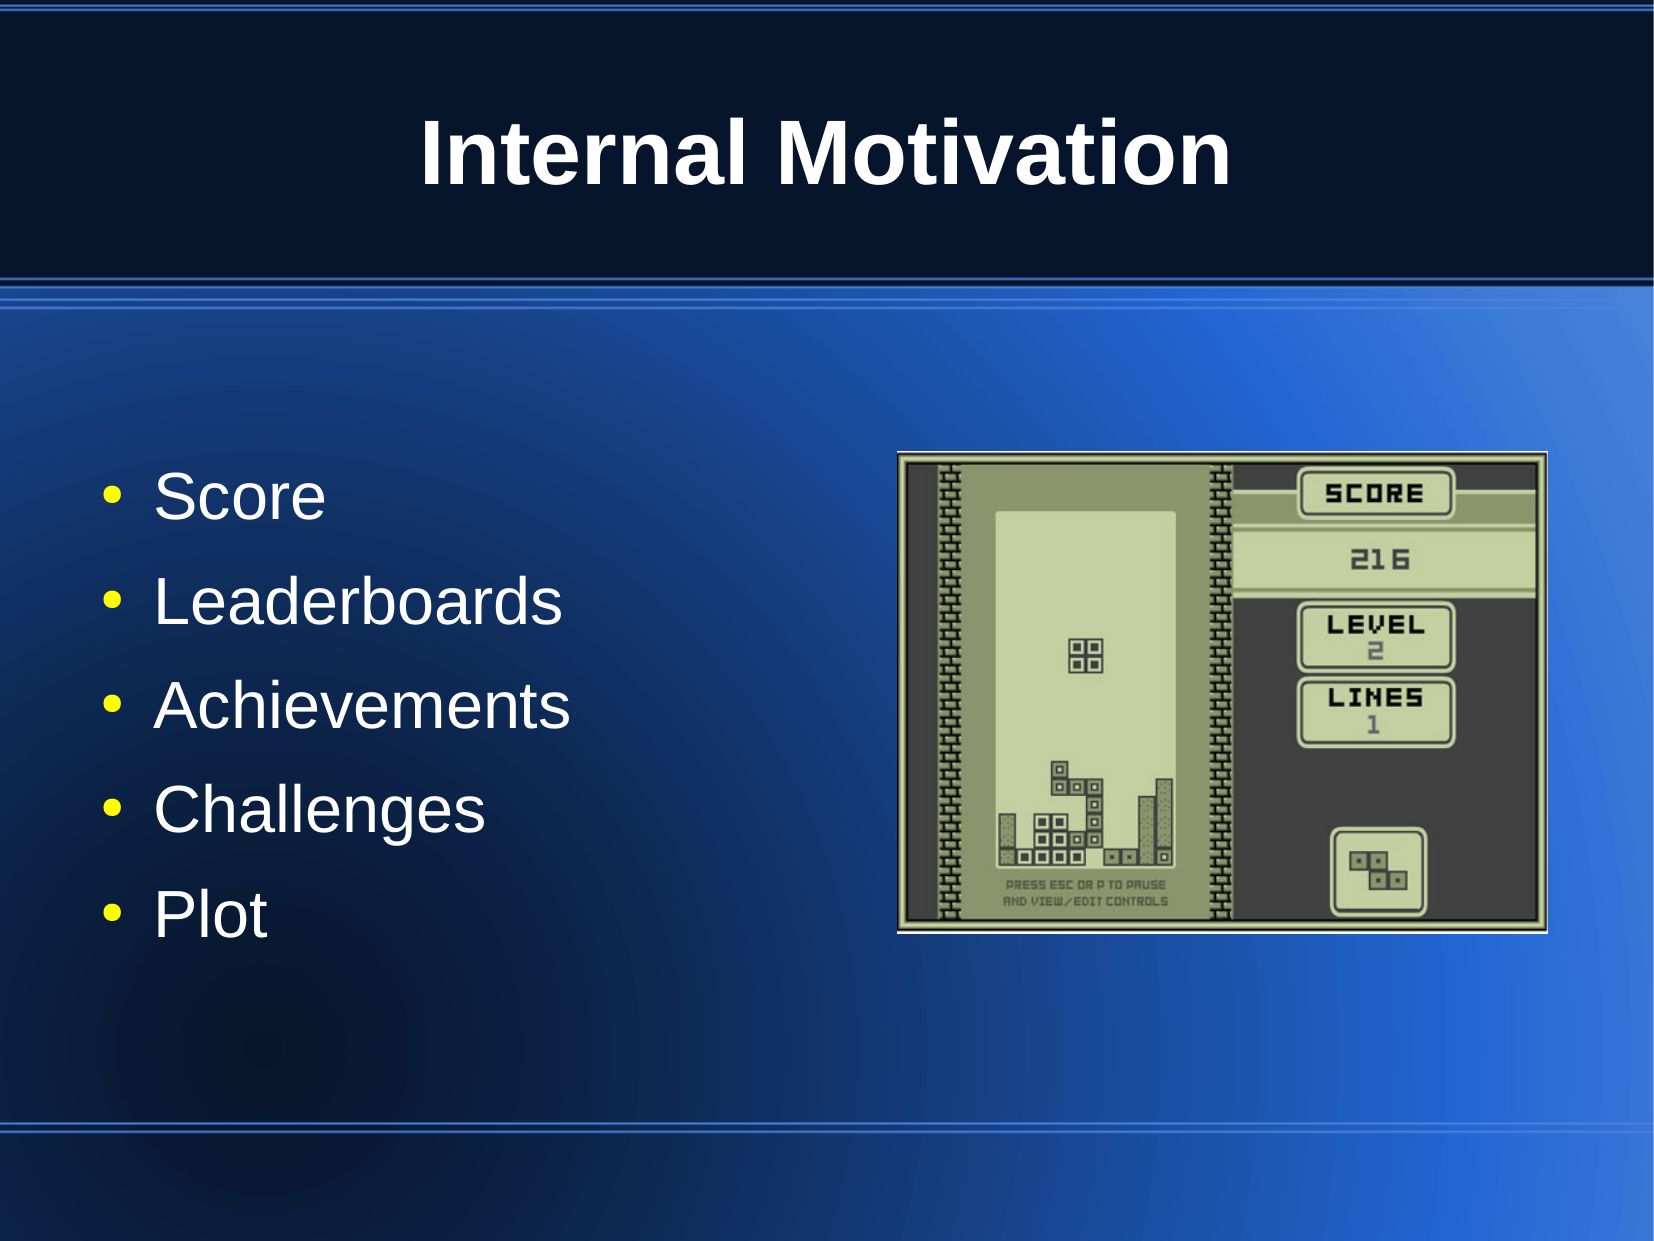

# Internal Motivation
Score
Leaderboards
Achievements
Challenges
Plot